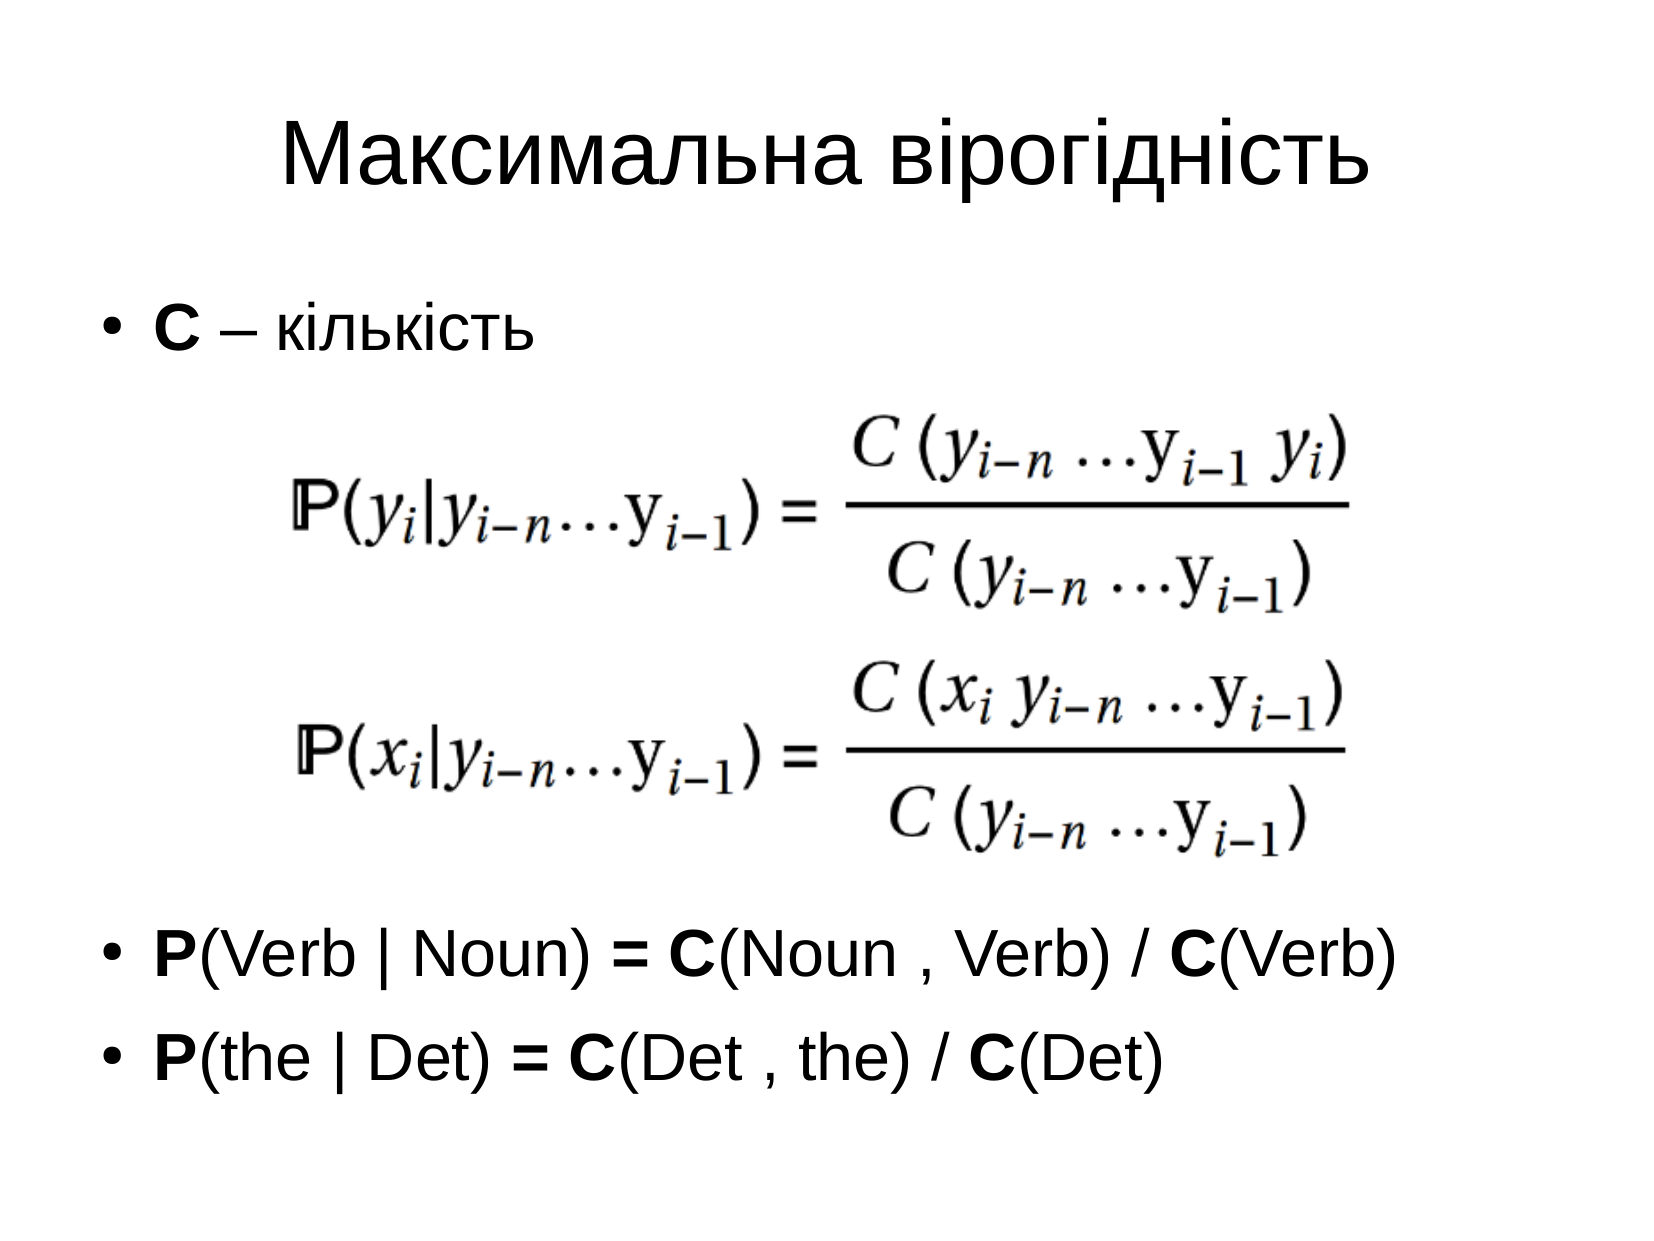

# Максимальна вірогідність
C – кількість
P(Verb | Noun) = C(Noun , Verb) / C(Verb)
P(the | Det) = C(Det , the) / C(Det)